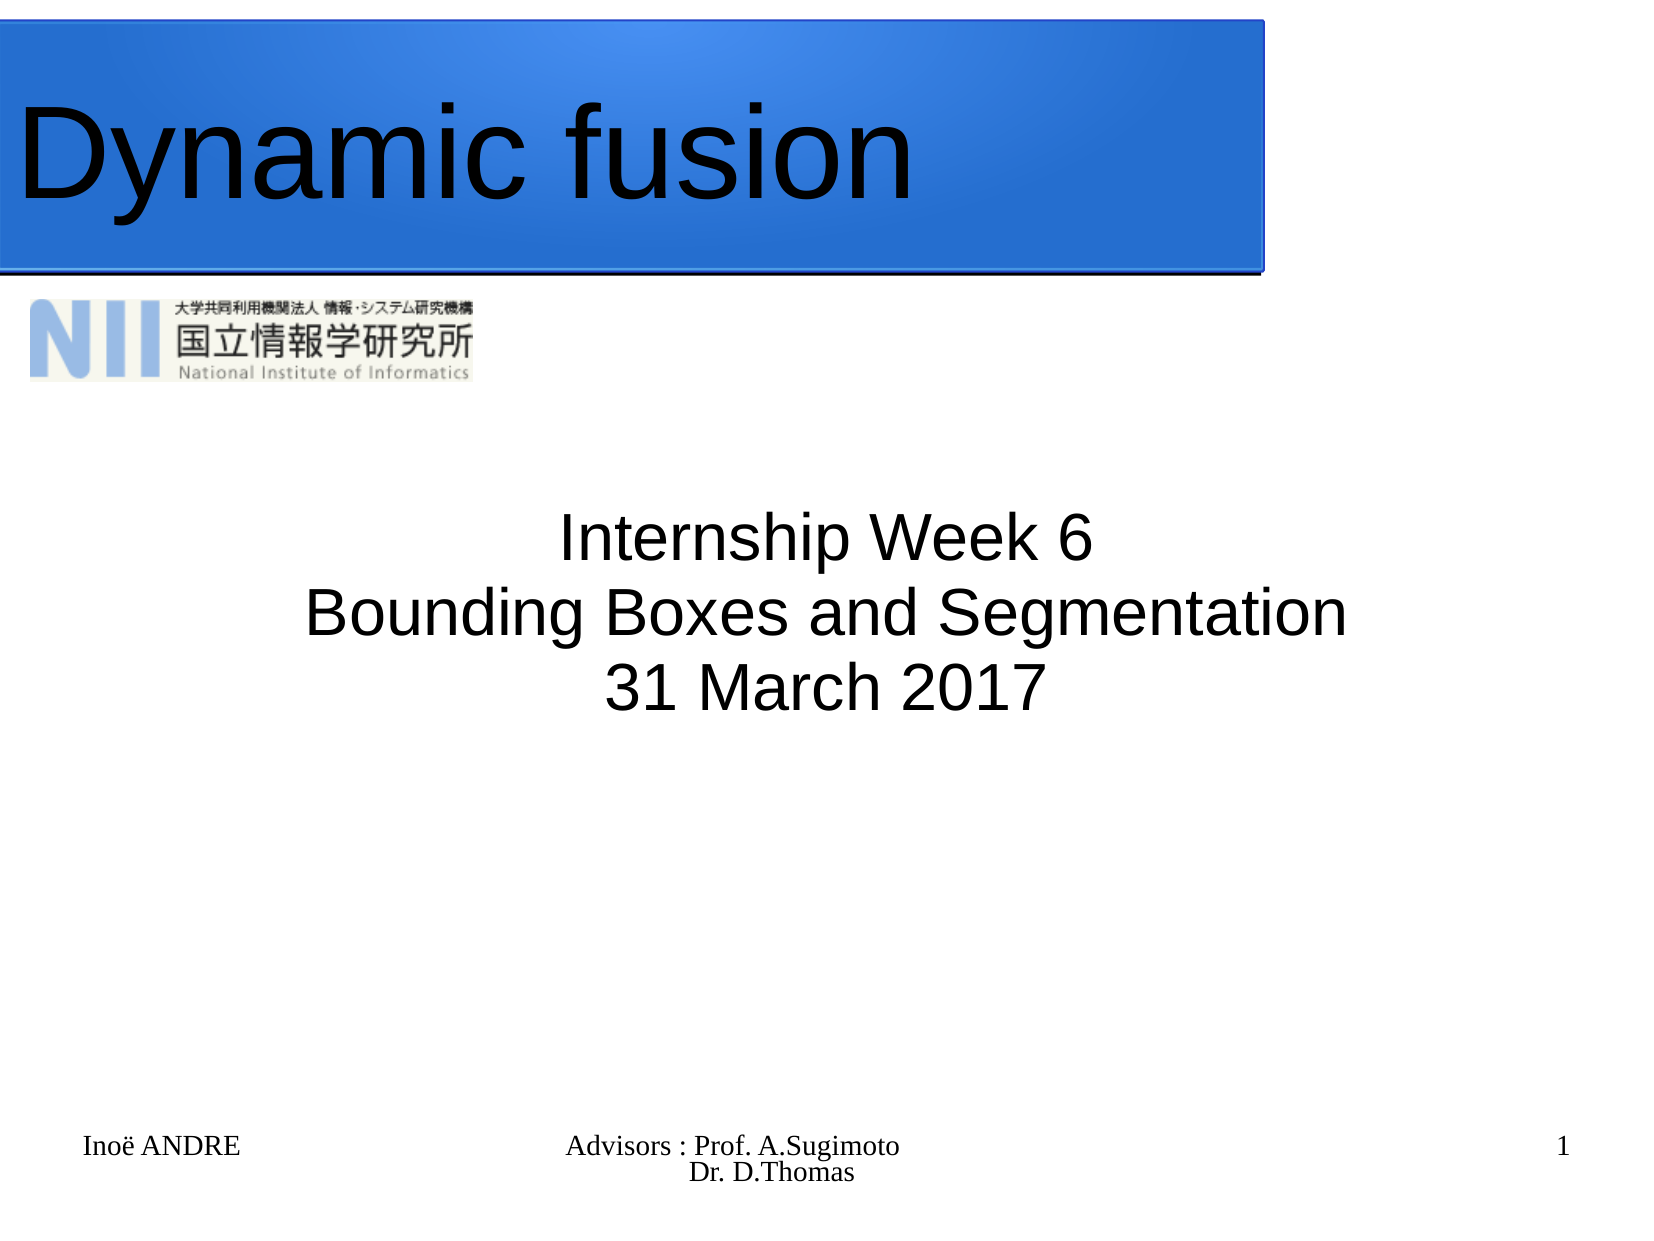

# Dynamic fusion
Internship Week 6
Bounding Boxes and Segmentation
31 March 2017
Inoë ANDRE
Advisors : Prof. A.Sugimoto Dr. D.Thomas
1